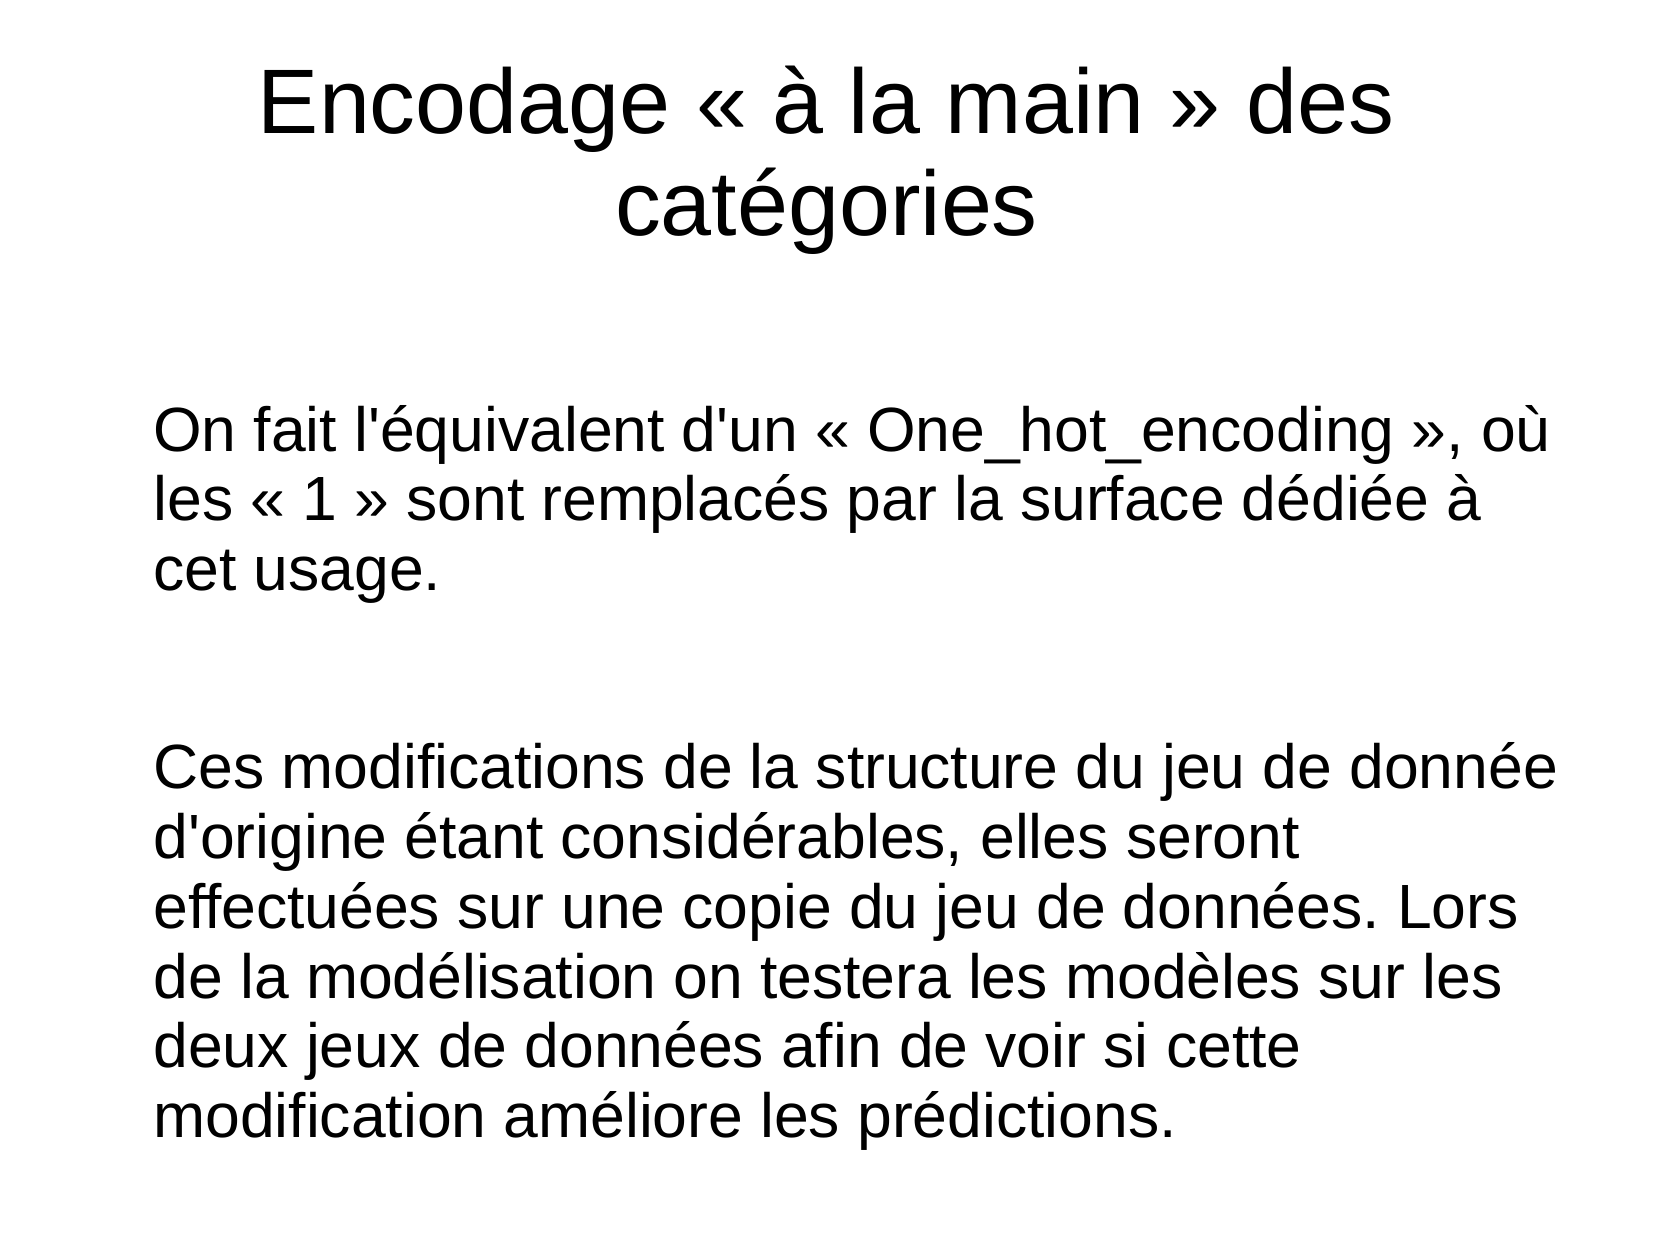

# Encodage « à la main » des catégories
On fait l'équivalent d'un « One_hot_encoding », où les « 1 » sont remplacés par la surface dédiée à cet usage.
Ces modifications de la structure du jeu de donnée d'origine étant considérables, elles seront effectuées sur une copie du jeu de données. Lors de la modélisation on testera les modèles sur les deux jeux de données afin de voir si cette modification améliore les prédictions.